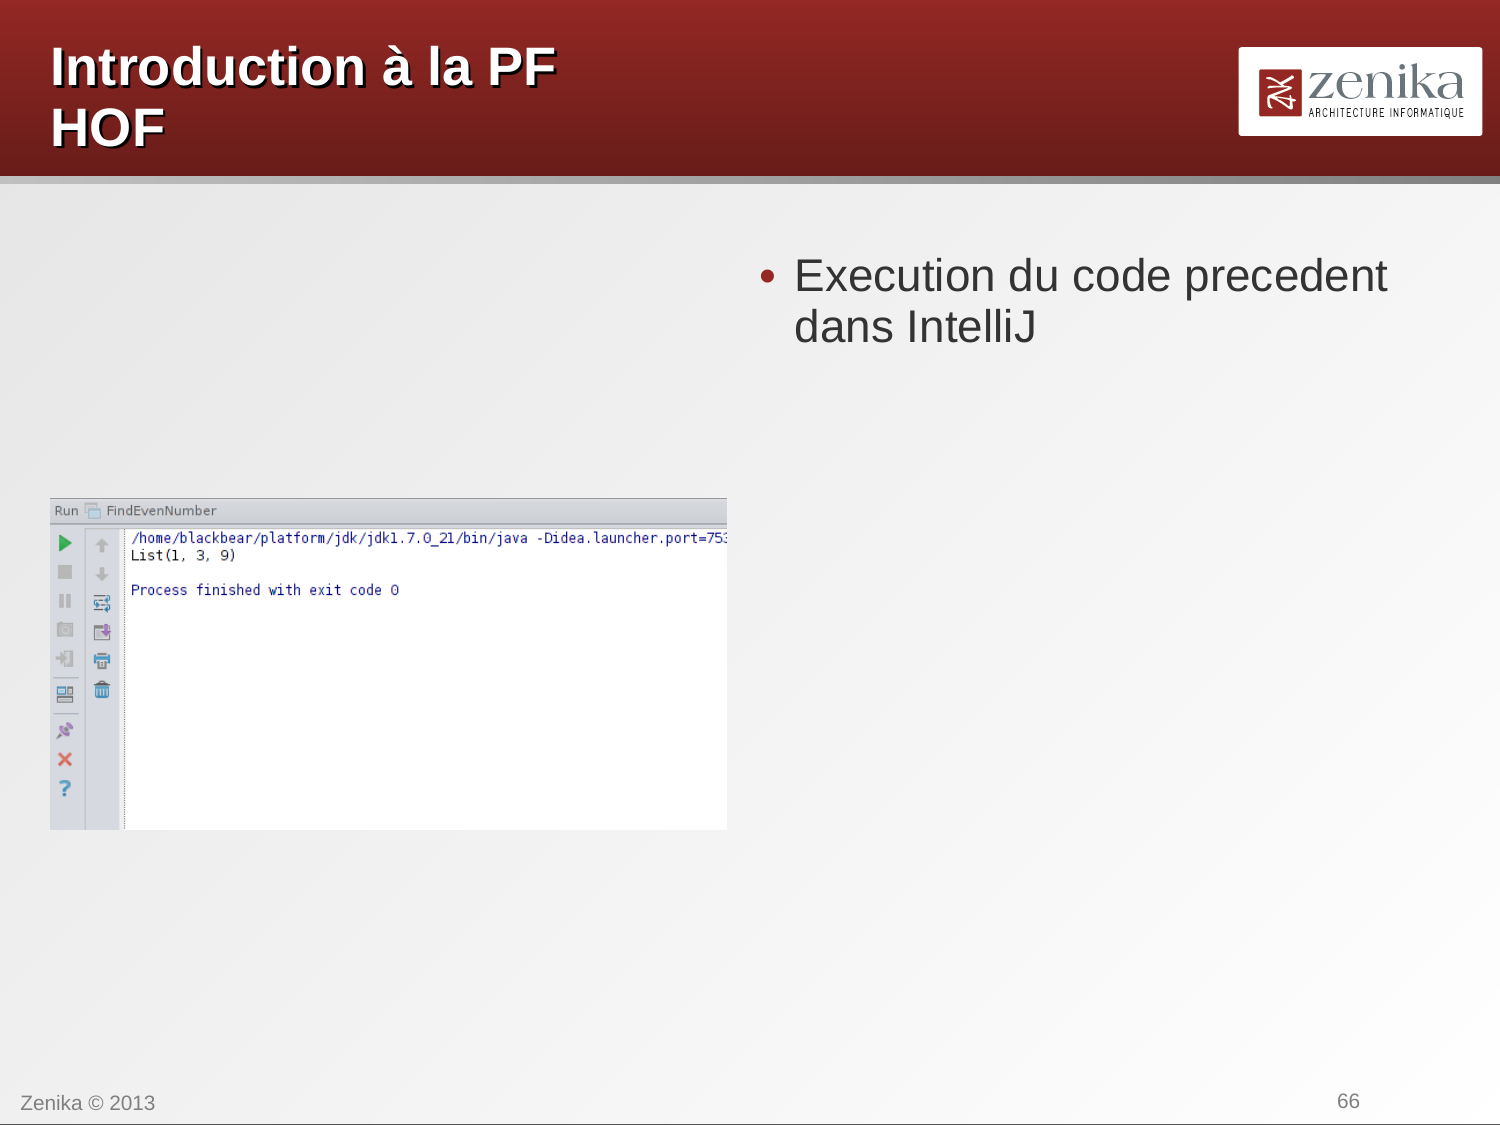

# Introduction à la PF HOF
Execution du code precedent dans IntelliJ